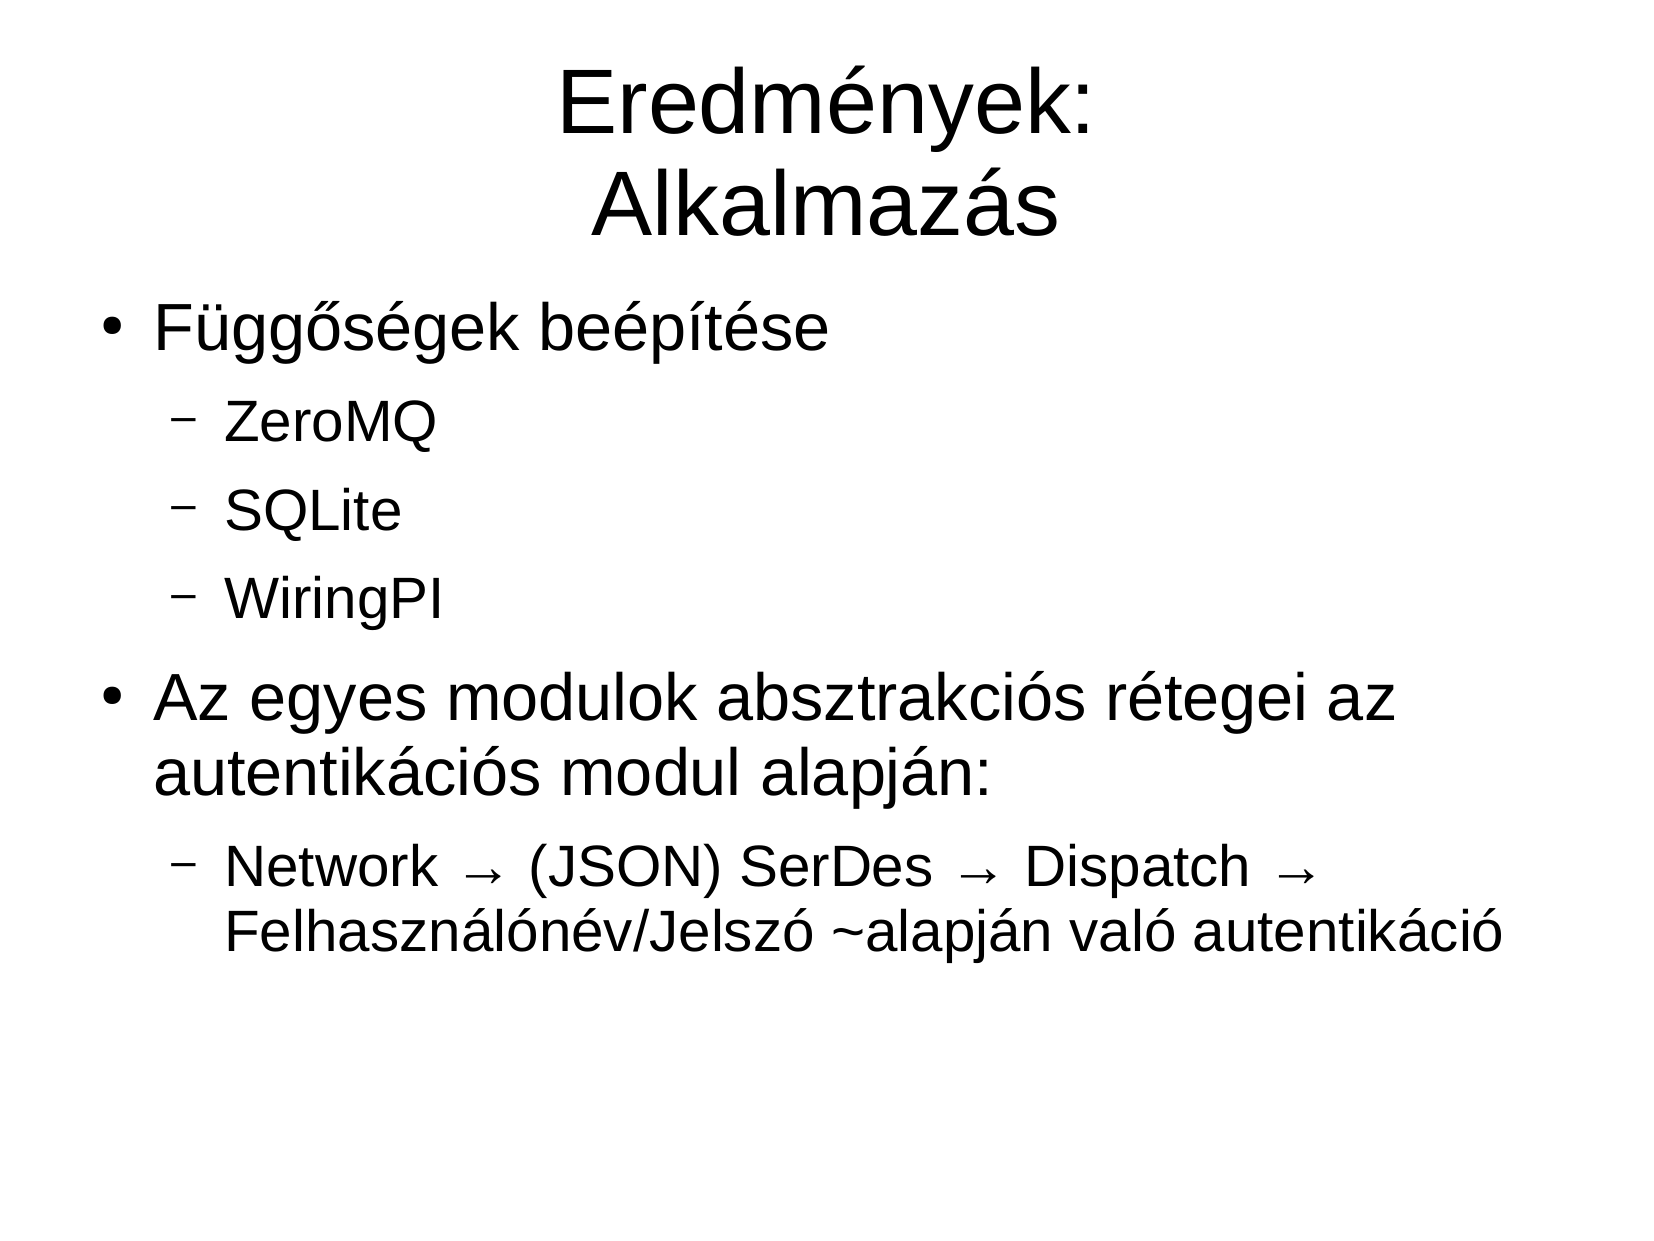

# Eredmények: Alkalmazás
Függőségek beépítése
ZeroMQ
SQLite
WiringPI
Az egyes modulok absztrakciós rétegei az autentikációs modul alapján:
Network → (JSON) SerDes → Dispatch → Felhasználónév/Jelszó ~alapján való autentikáció